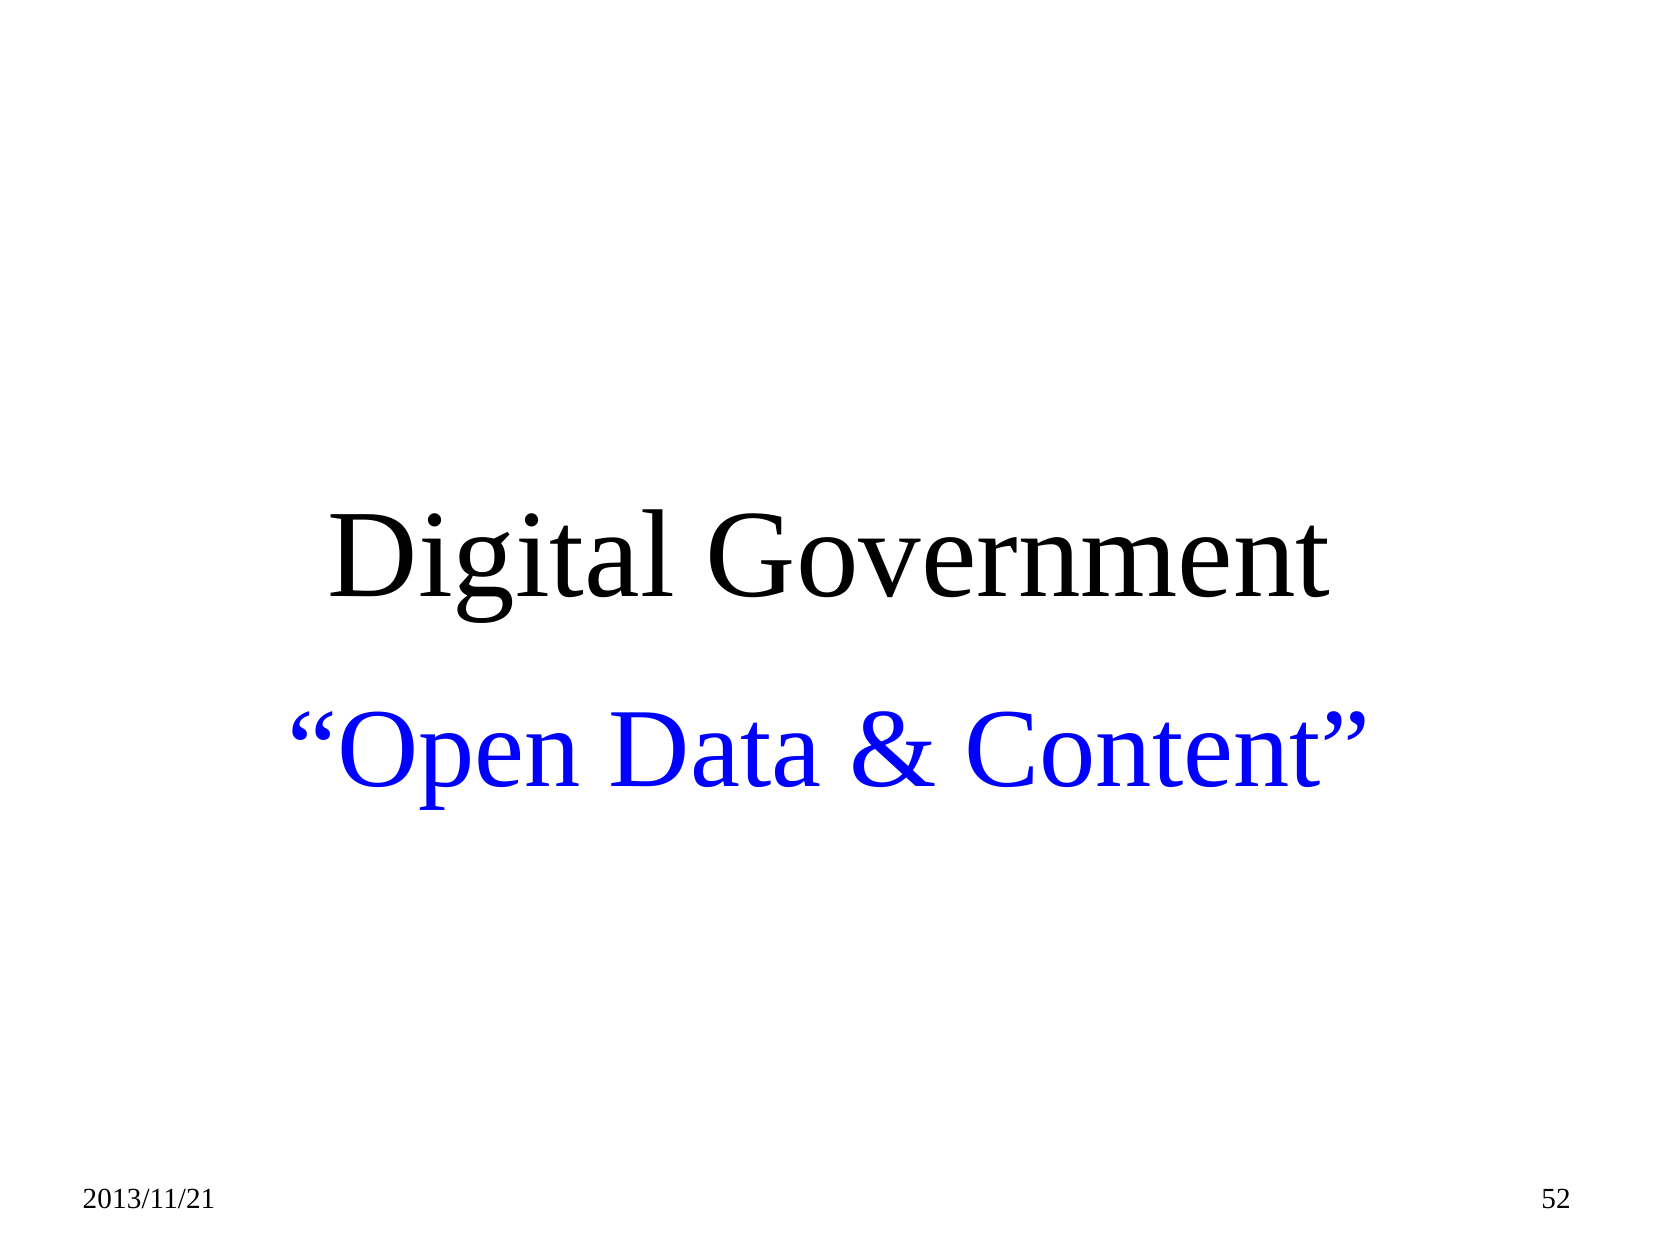

Digital Government
“Open Data & Content”
2013/11/21
52